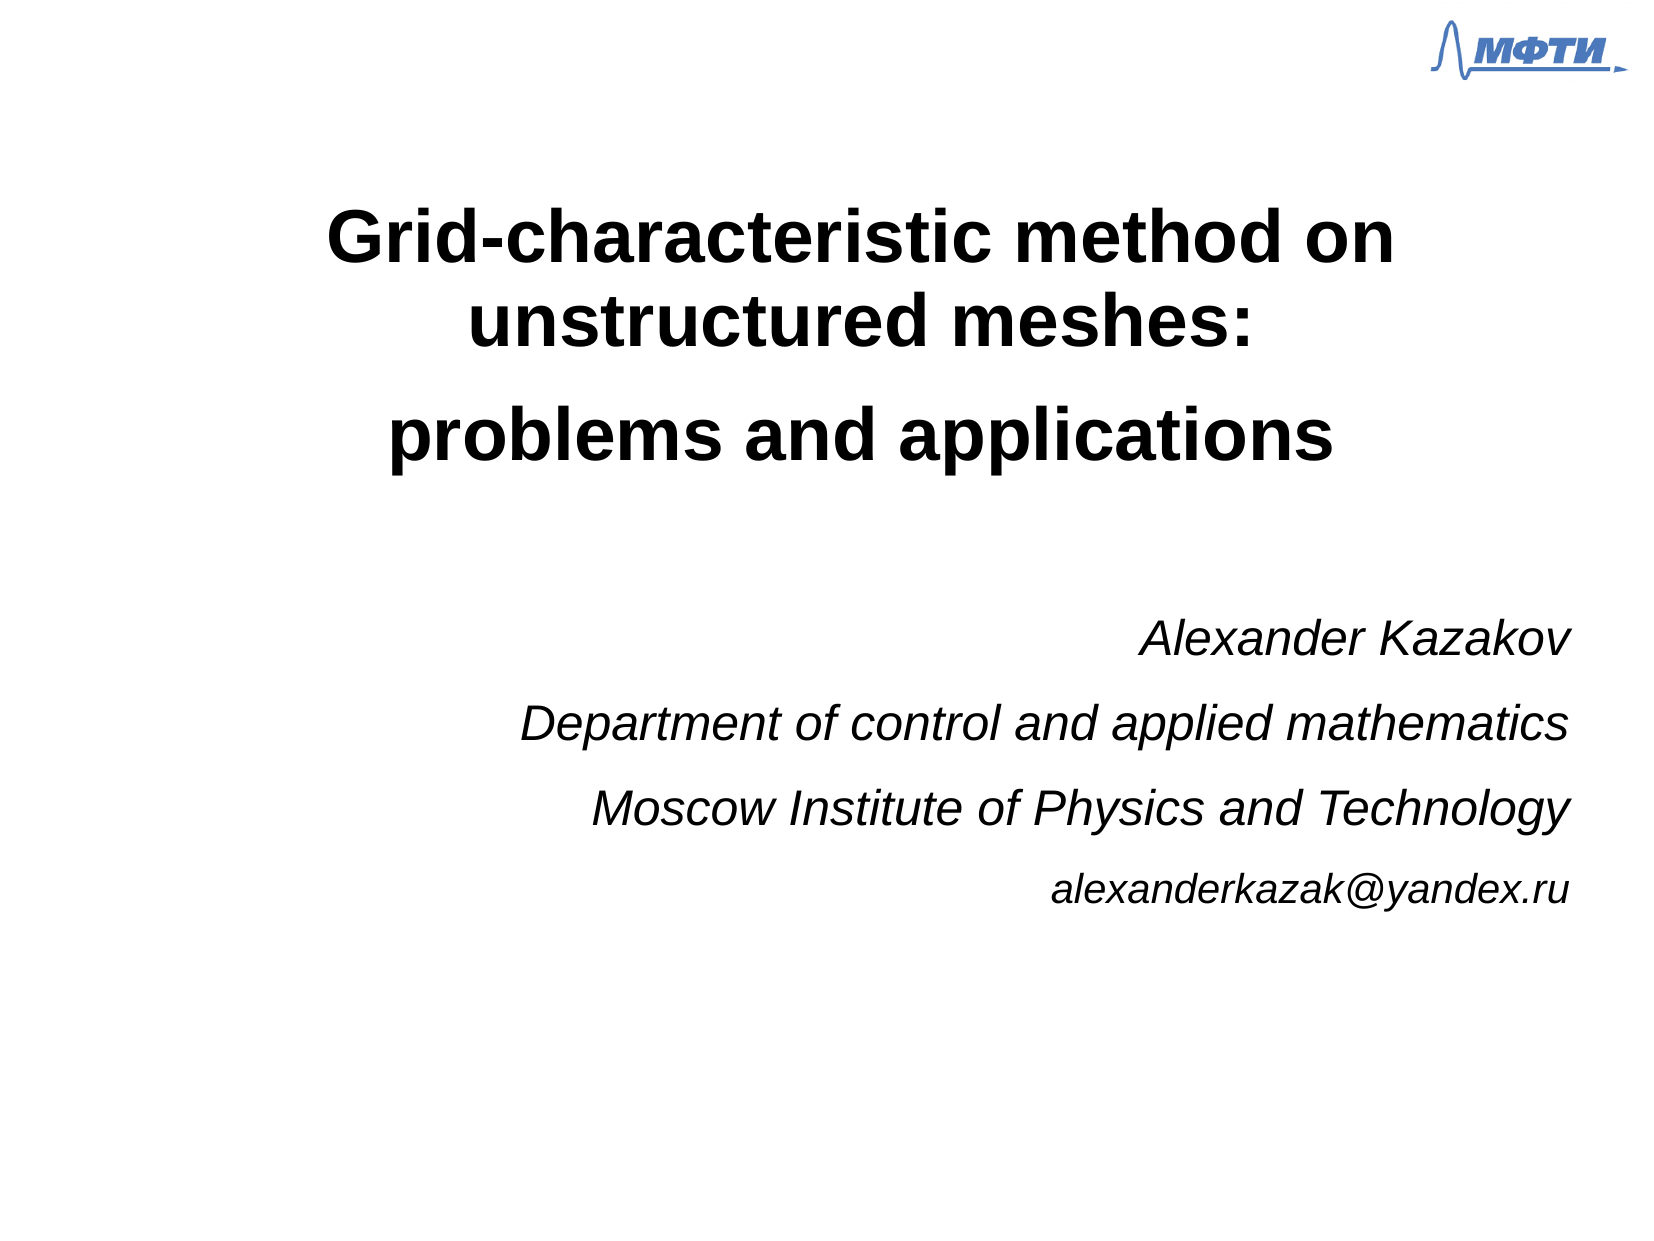

# Grid-characteristic method on unstructured meshes:
problems and applications
Alexander Kazakov
Department of control and applied mathematics
Moscow Institute of Physics and Technology
alexanderkazak@yandex.ru